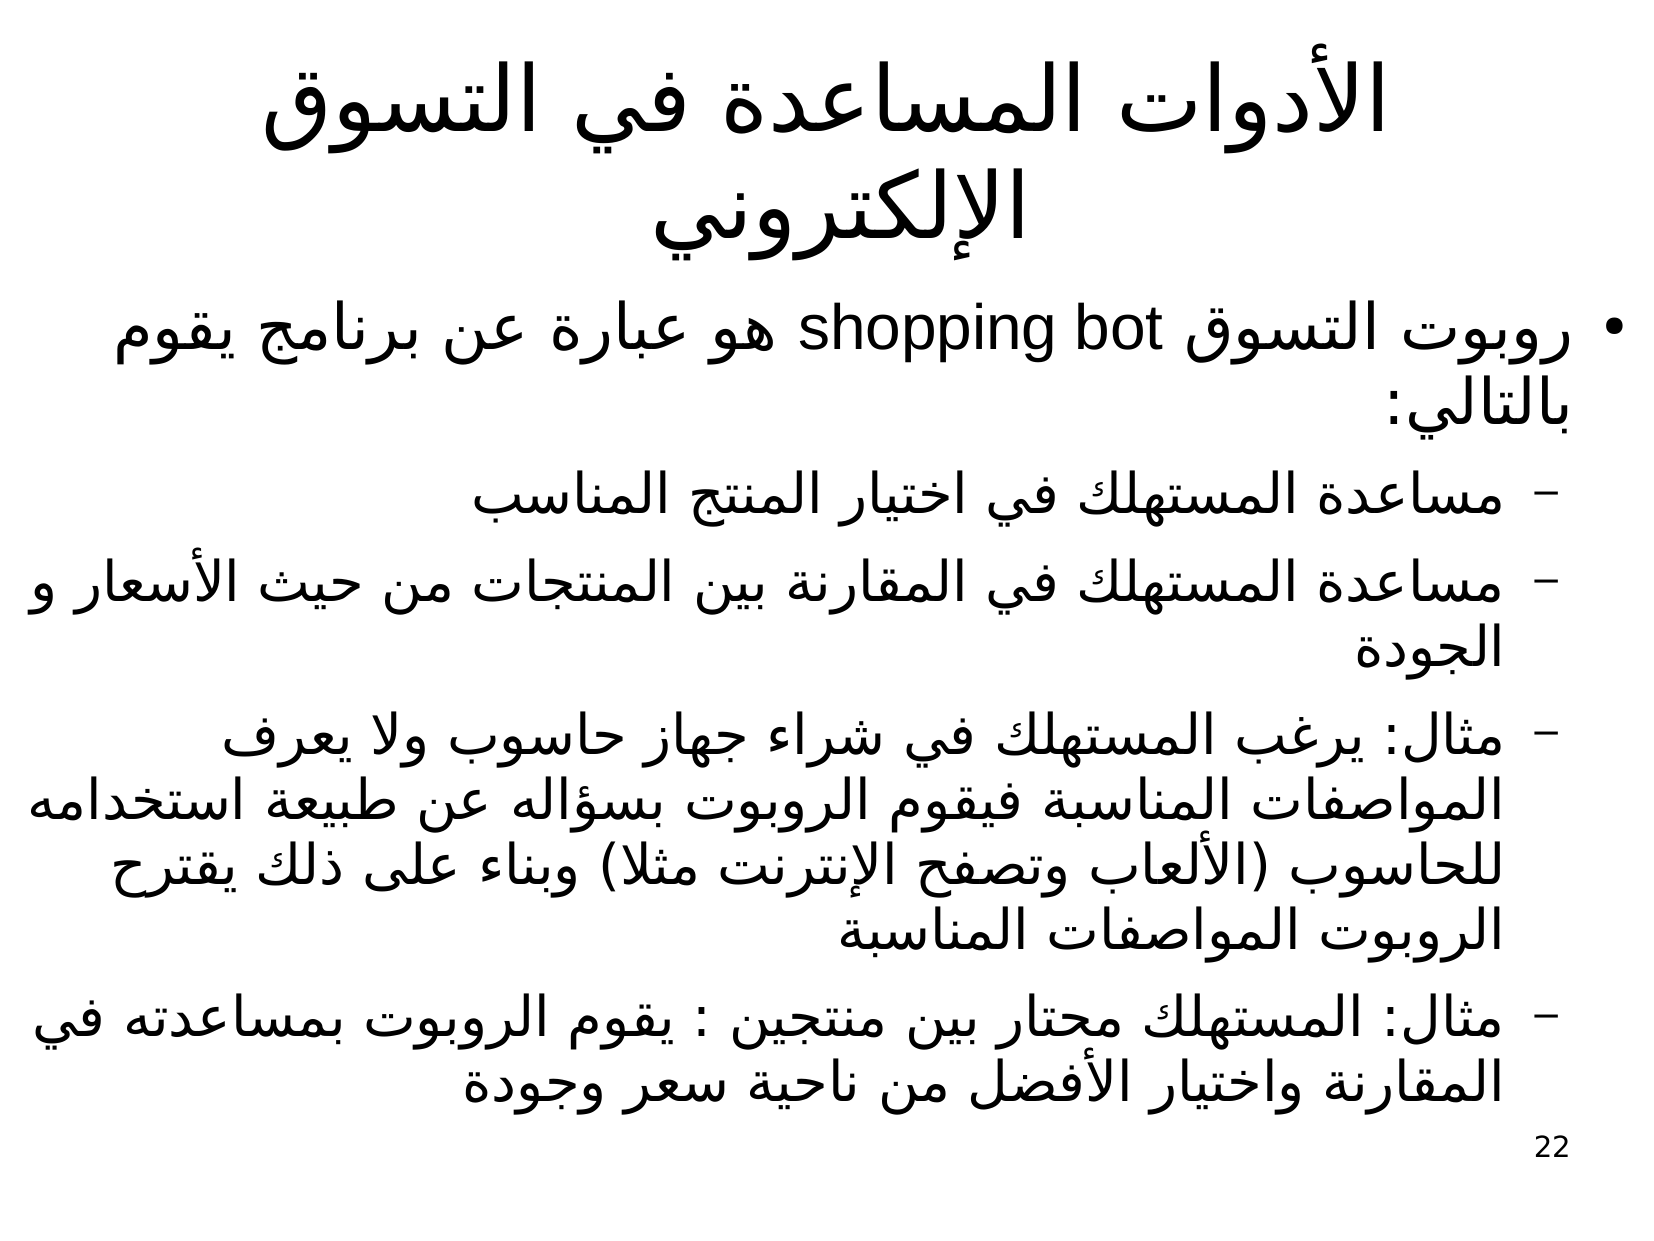

# الأدوات المساعدة في التسوق الإلكتروني
روبوت التسوق shopping bot هو عبارة عن برنامج يقوم بالتالي:
مساعدة المستهلك في اختيار المنتج المناسب
مساعدة المستهلك في المقارنة بين المنتجات من حيث الأسعار و الجودة
مثال: يرغب المستهلك في شراء جهاز حاسوب ولا يعرف المواصفات المناسبة فيقوم الروبوت بسؤاله عن طبيعة استخدامه للحاسوب (الألعاب وتصفح الإنترنت مثلا) وبناء على ذلك يقترح الروبوت المواصفات المناسبة
مثال: المستهلك محتار بين منتجين : يقوم الروبوت بمساعدته في المقارنة واختيار الأفضل من ناحية سعر وجودة
22